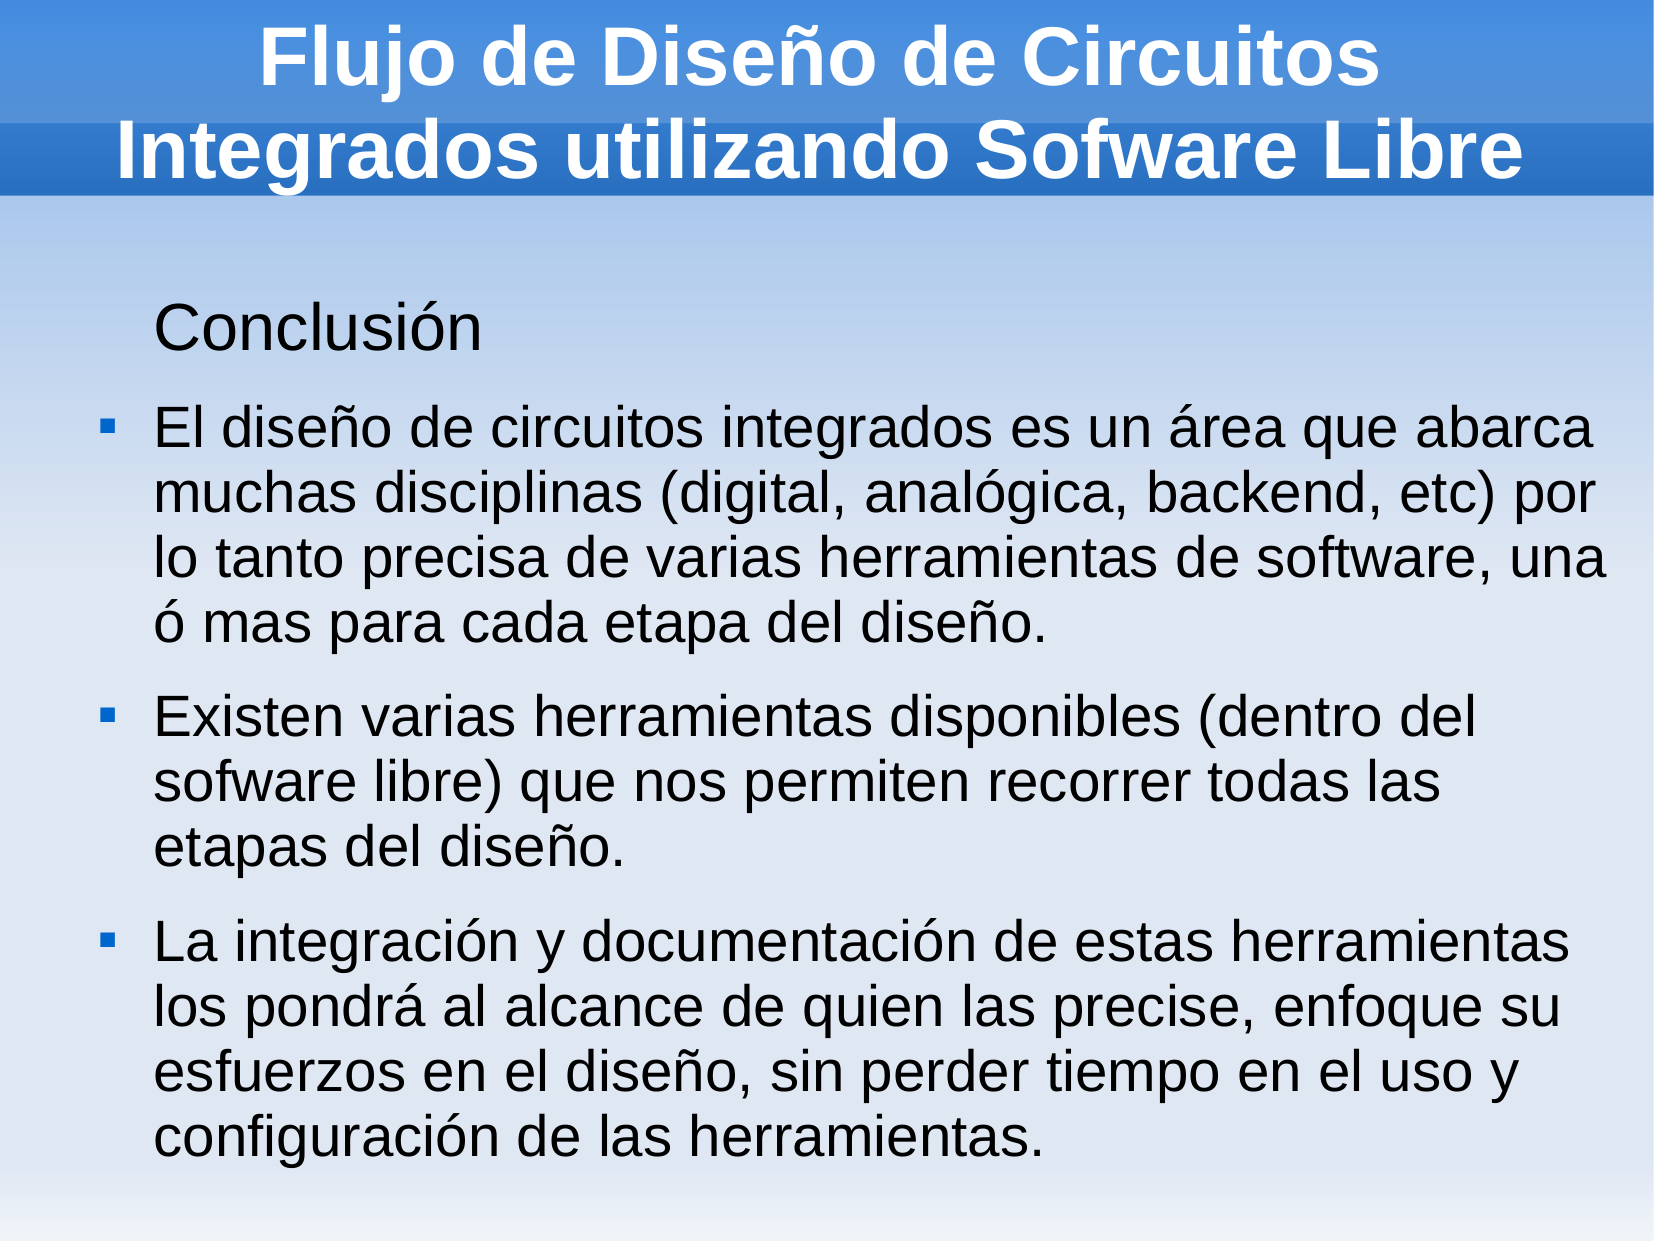

# Flujo de Diseño de Circuitos Integrados utilizando Sofware Libre
Conclusión
El diseño de circuitos integrados es un área que abarca muchas disciplinas (digital, analógica, backend, etc) por lo tanto precisa de varias herramientas de software, una ó mas para cada etapa del diseño.
Existen varias herramientas disponibles (dentro del sofware libre) que nos permiten recorrer todas las etapas del diseño.
La integración y documentación de estas herramientas los pondrá al alcance de quien las precise, enfoque su esfuerzos en el diseño, sin perder tiempo en el uso y configuración de las herramientas.